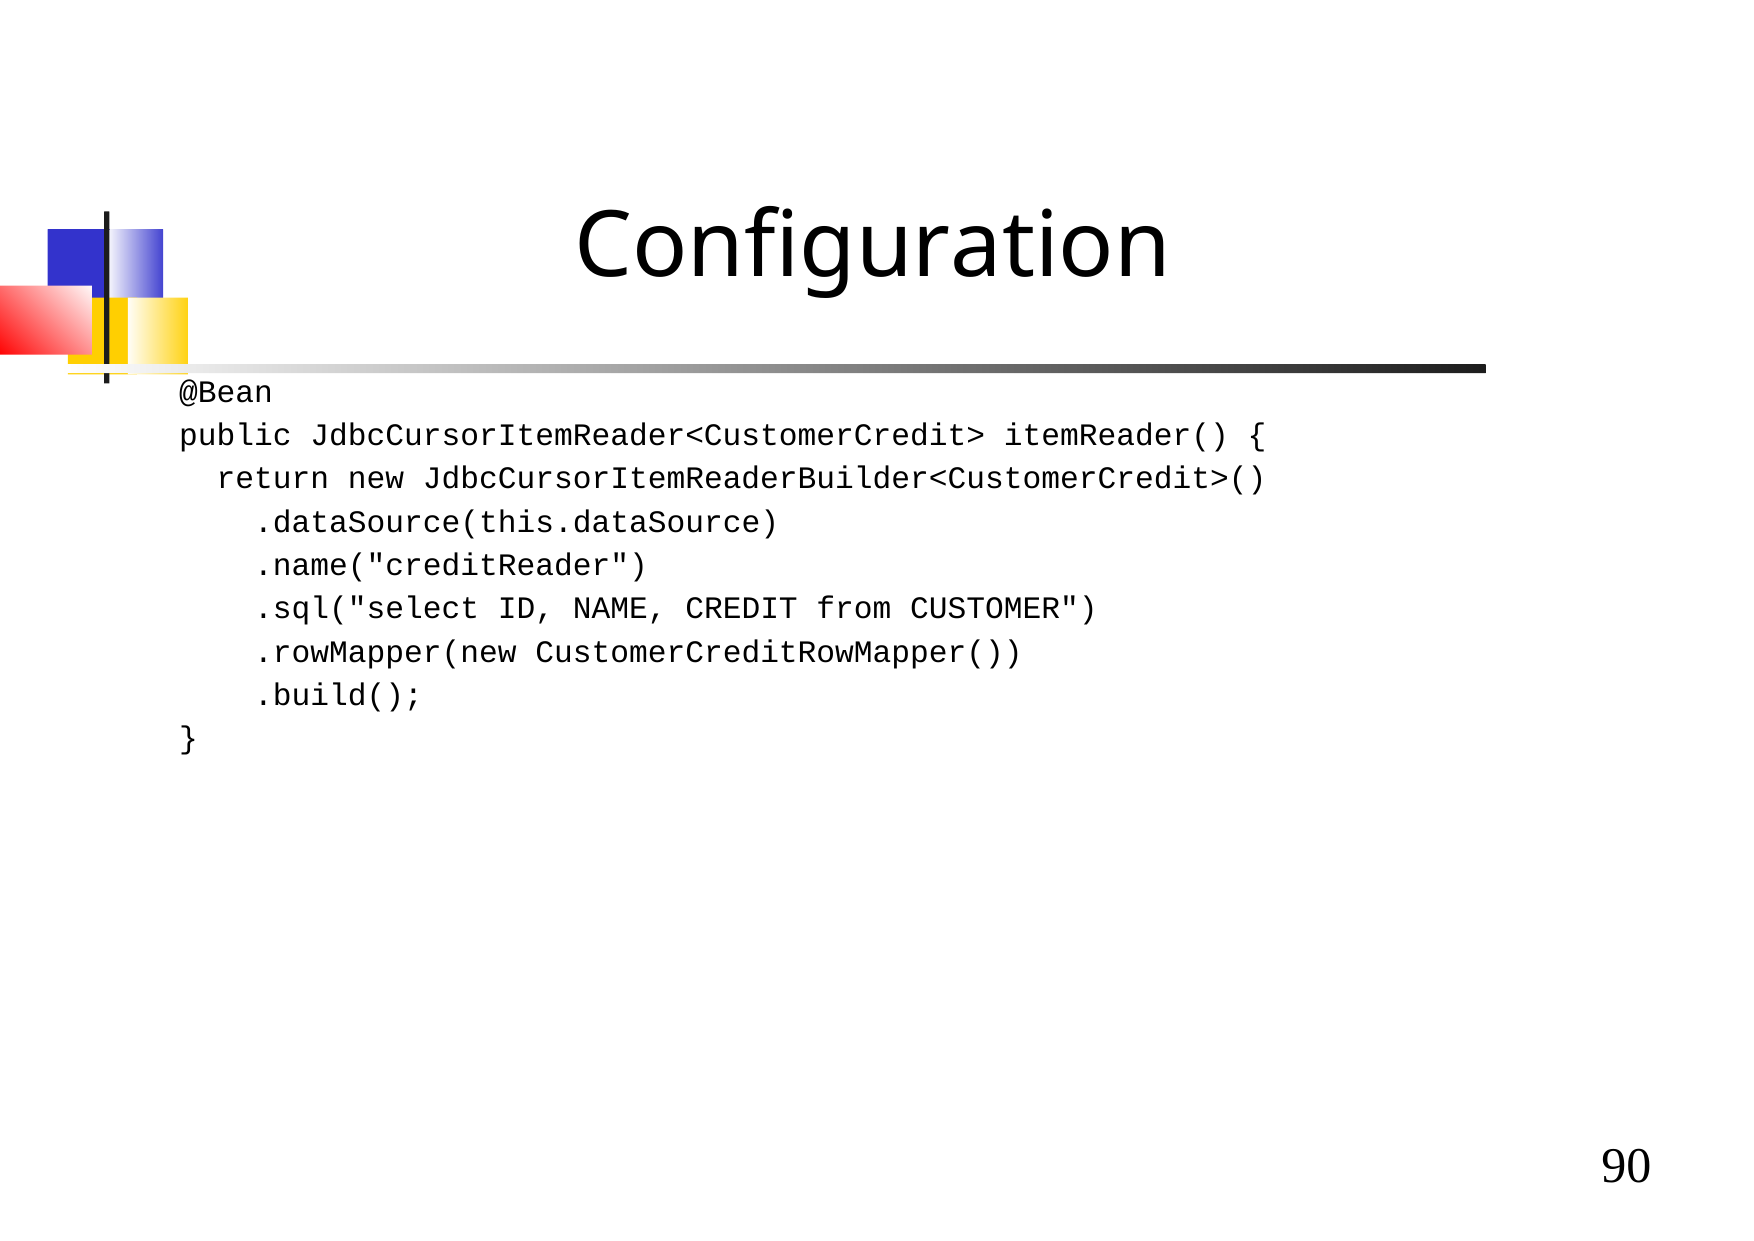

# Configuration
@Bean
public JdbcCursorItemReader<CustomerCredit> itemReader() {
 return new JdbcCursorItemReaderBuilder<CustomerCredit>()
 .dataSource(this.dataSource)
 .name("creditReader")
 .sql("select ID, NAME, CREDIT from CUSTOMER")
 .rowMapper(new CustomerCreditRowMapper())
 .build();
}